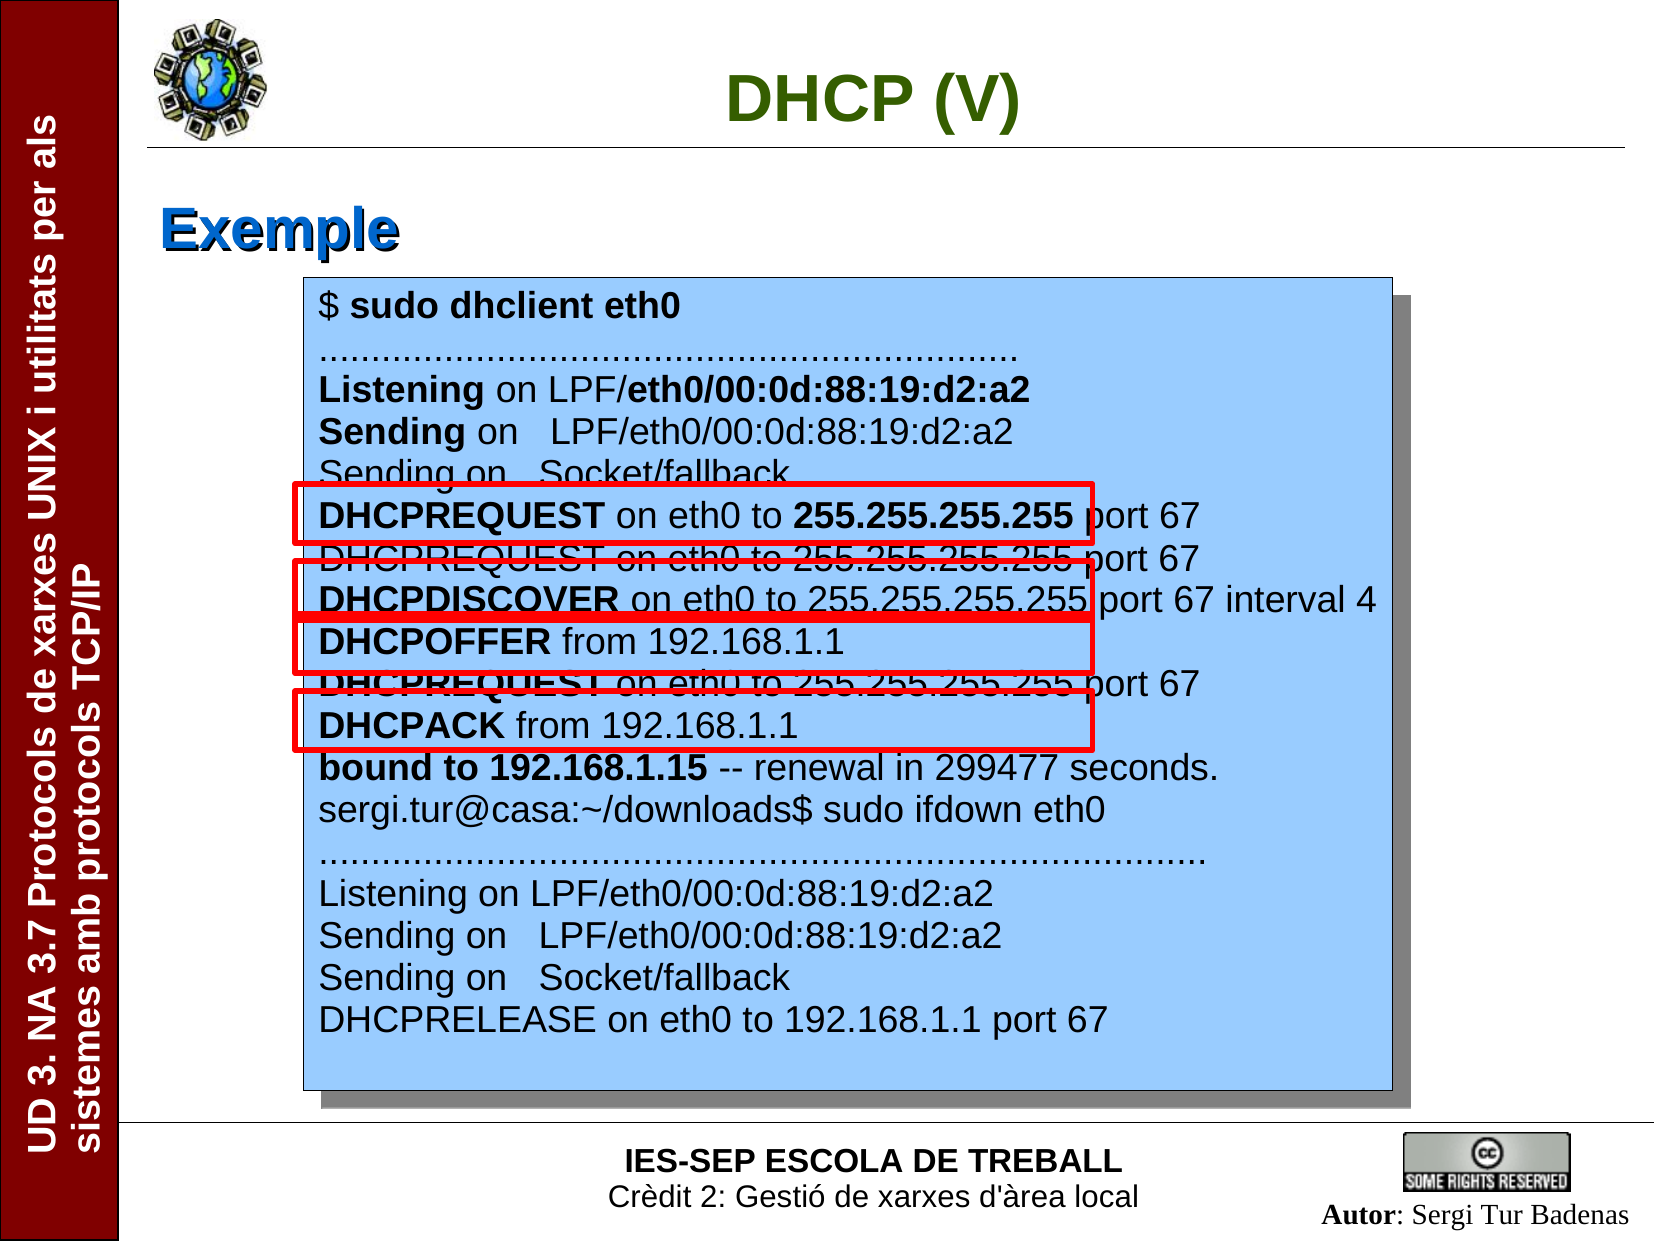

# DHCP (V)
Exemple
$ sudo dhclient eth0
...................................................................
Listening on LPF/eth0/00:0d:88:19:d2:a2
Sending on LPF/eth0/00:0d:88:19:d2:a2
Sending on Socket/fallback
DHCPREQUEST on eth0 to 255.255.255.255 port 67
DHCPREQUEST on eth0 to 255.255.255.255 port 67
DHCPDISCOVER on eth0 to 255.255.255.255 port 67 interval 4
DHCPOFFER from 192.168.1.1
DHCPREQUEST on eth0 to 255.255.255.255 port 67
DHCPACK from 192.168.1.1
bound to 192.168.1.15 -- renewal in 299477 seconds.
sergi.tur@casa:~/downloads$ sudo ifdown eth0
.....................................................................................
Listening on LPF/eth0/00:0d:88:19:d2:a2
Sending on LPF/eth0/00:0d:88:19:d2:a2
Sending on Socket/fallback
DHCPRELEASE on eth0 to 192.168.1.1 port 67